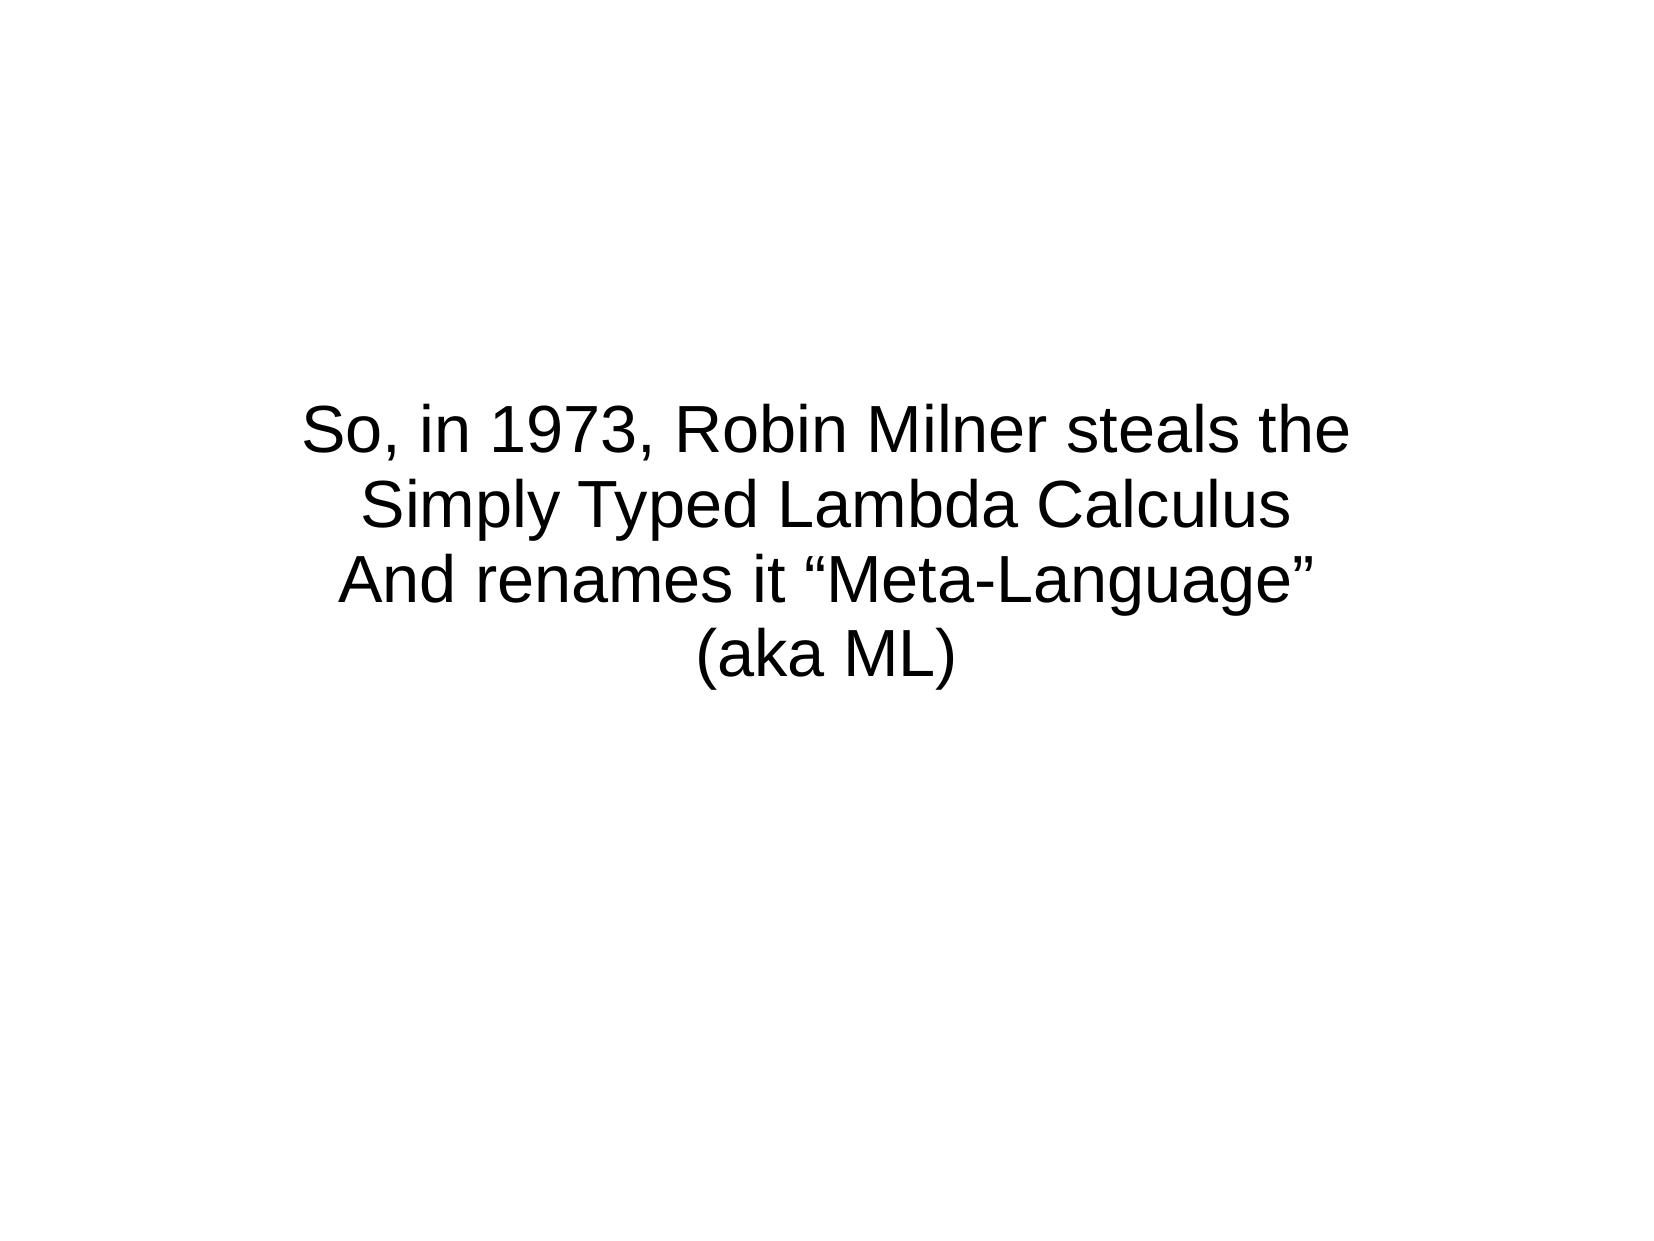

# So, in 1973, Robin Milner steals the
Simply Typed Lambda Calculus
And renames it “Meta-Language”
(aka ML)